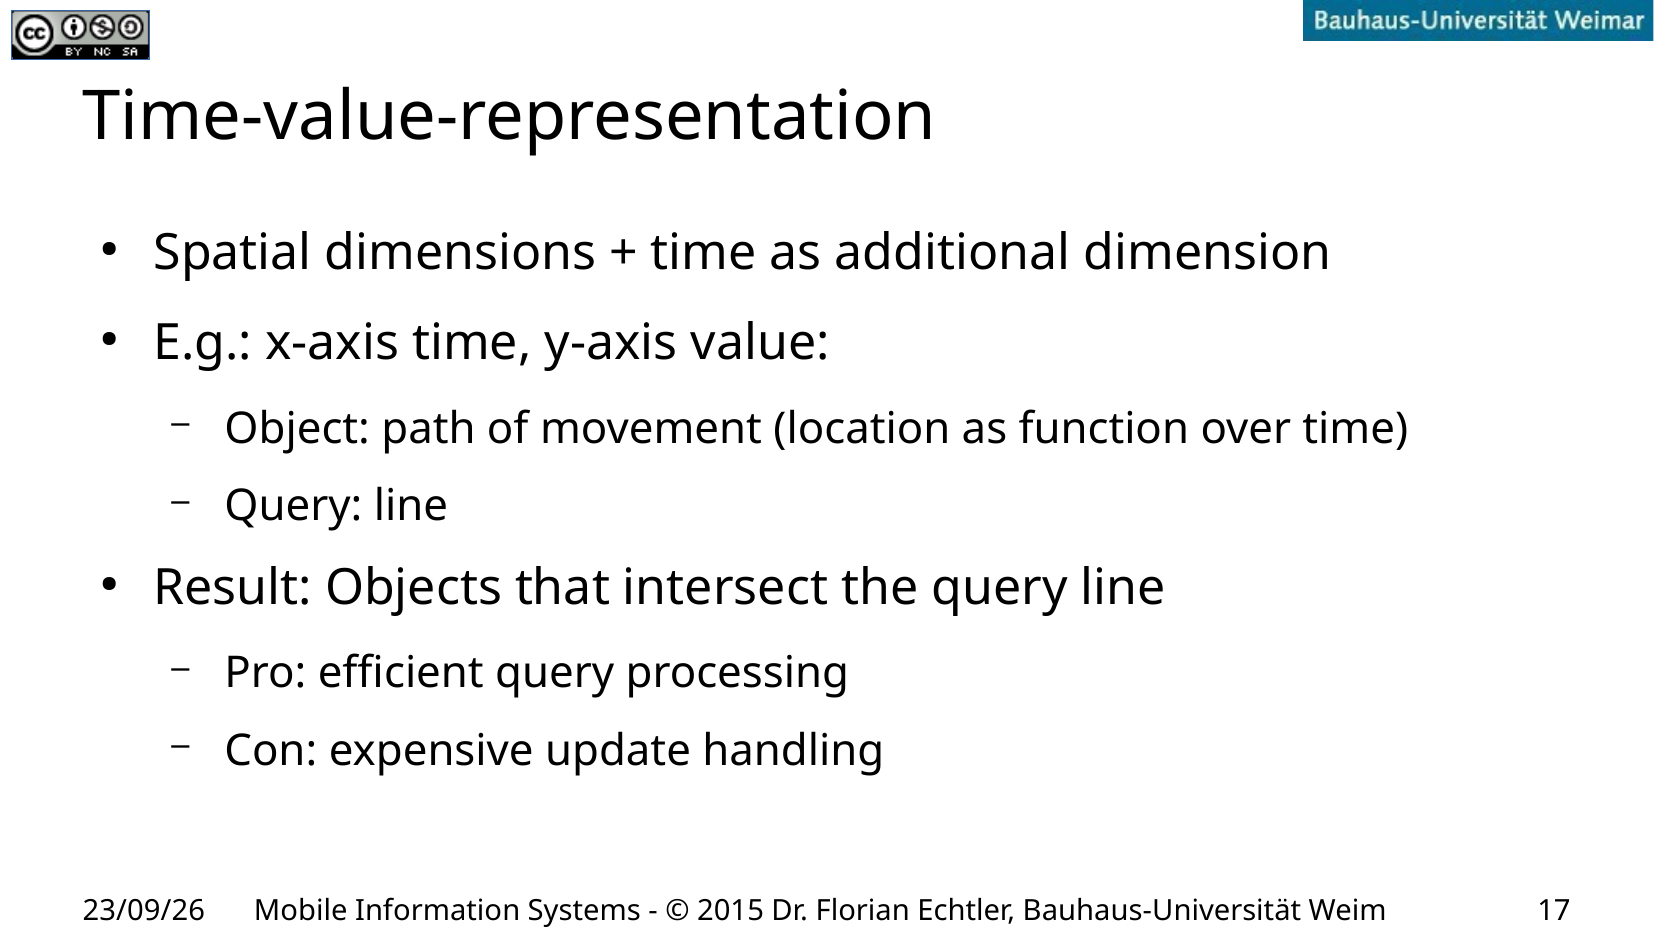

# Time-value-representation
Spatial dimensions + time as additional dimension
E.g.: x-axis time, y-axis value:
Object: path of movement (location as function over time)
Query: line
Result: Objects that intersect the query line
Pro: efficient query processing
Con: expensive update handling
Mobile Information Systems - © 2015 Dr. Florian Echtler, Bauhaus-Universität Weimar
17